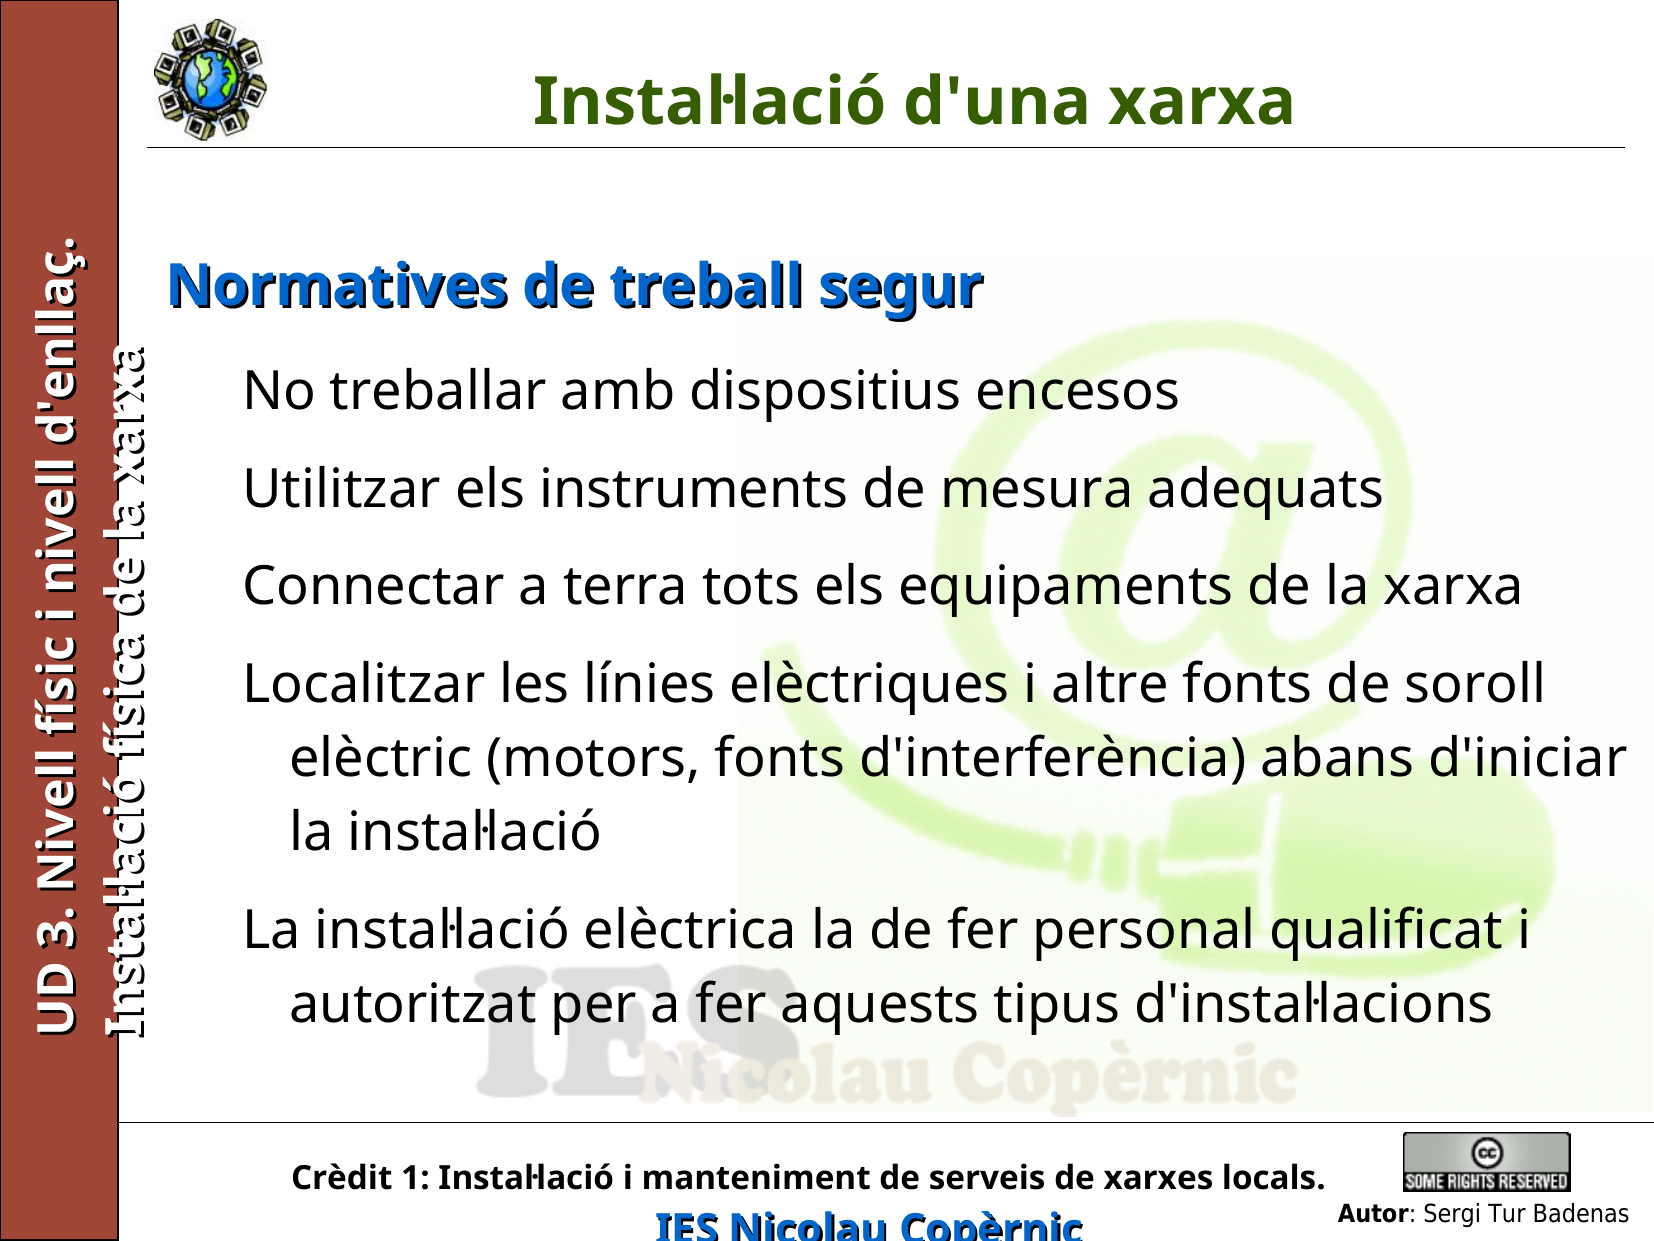

# Instal·lació d'una xarxa
Normatives de treball segur
No treballar amb dispositius encesos
Utilitzar els instruments de mesura adequats
Connectar a terra tots els equipaments de la xarxa
Localitzar les línies elèctriques i altre fonts de soroll elèctric (motors, fonts d'interferència) abans d'iniciar la instal·lació
La instal·lació elèctrica la de fer personal qualificat i autoritzat per a fer aquests tipus d'instal·lacions